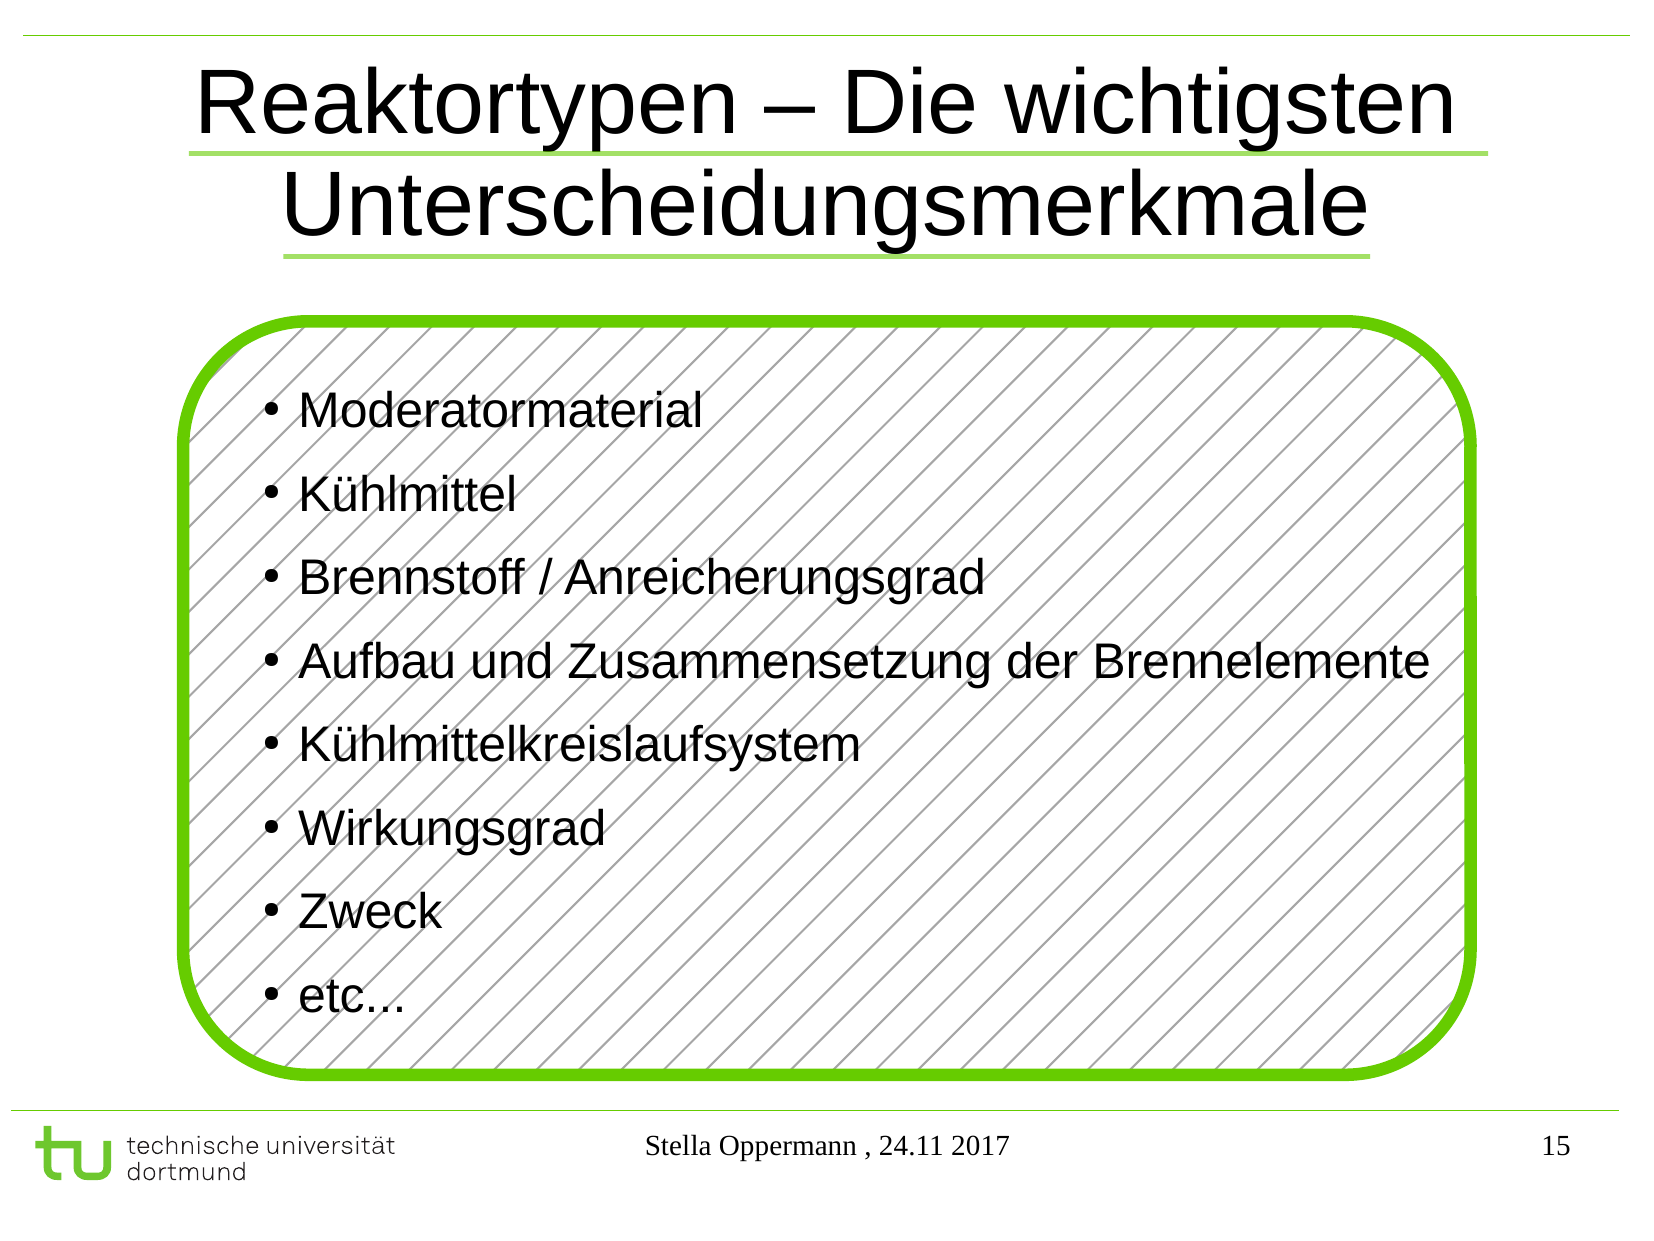

# Reaktortypen – Die wichtigsten Unterscheidungsmerkmale
Moderatormaterial
Kühlmittel
Brennstoff / Anreicherungsgrad
Aufbau und Zusammensetzung der Brennelemente
Kühlmittelkreislaufsystem
Wirkungsgrad
Zweck
etc...
Stella Oppermann , 24.11 2017
15